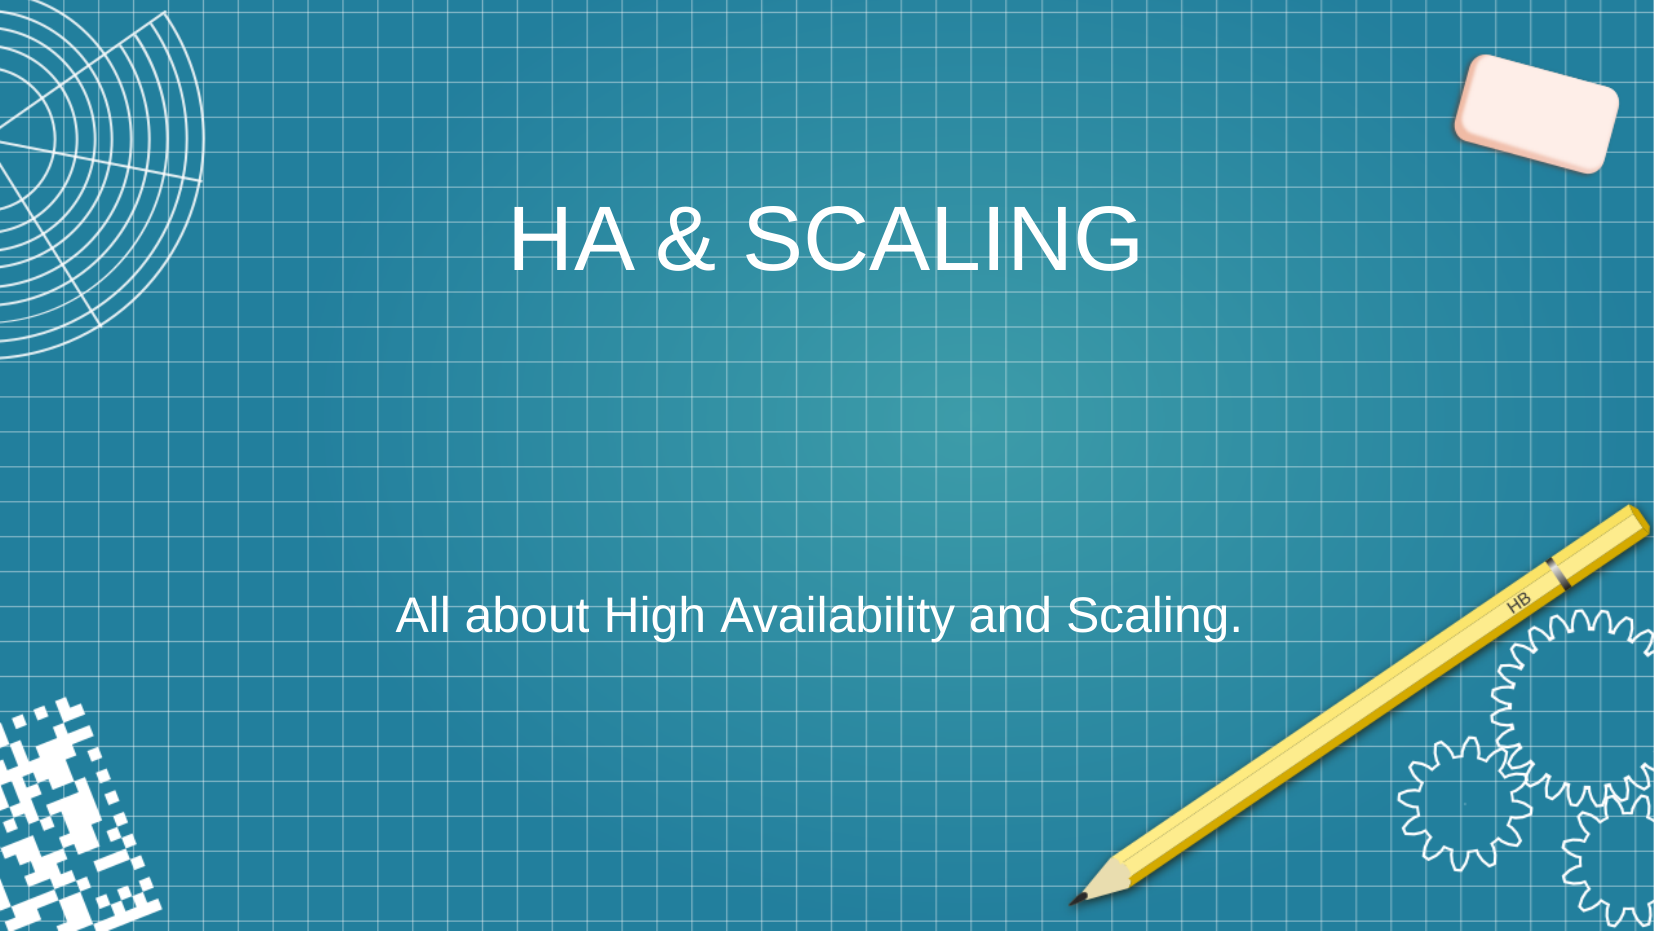

# HA & SCALING
All about High Availability and Scaling.